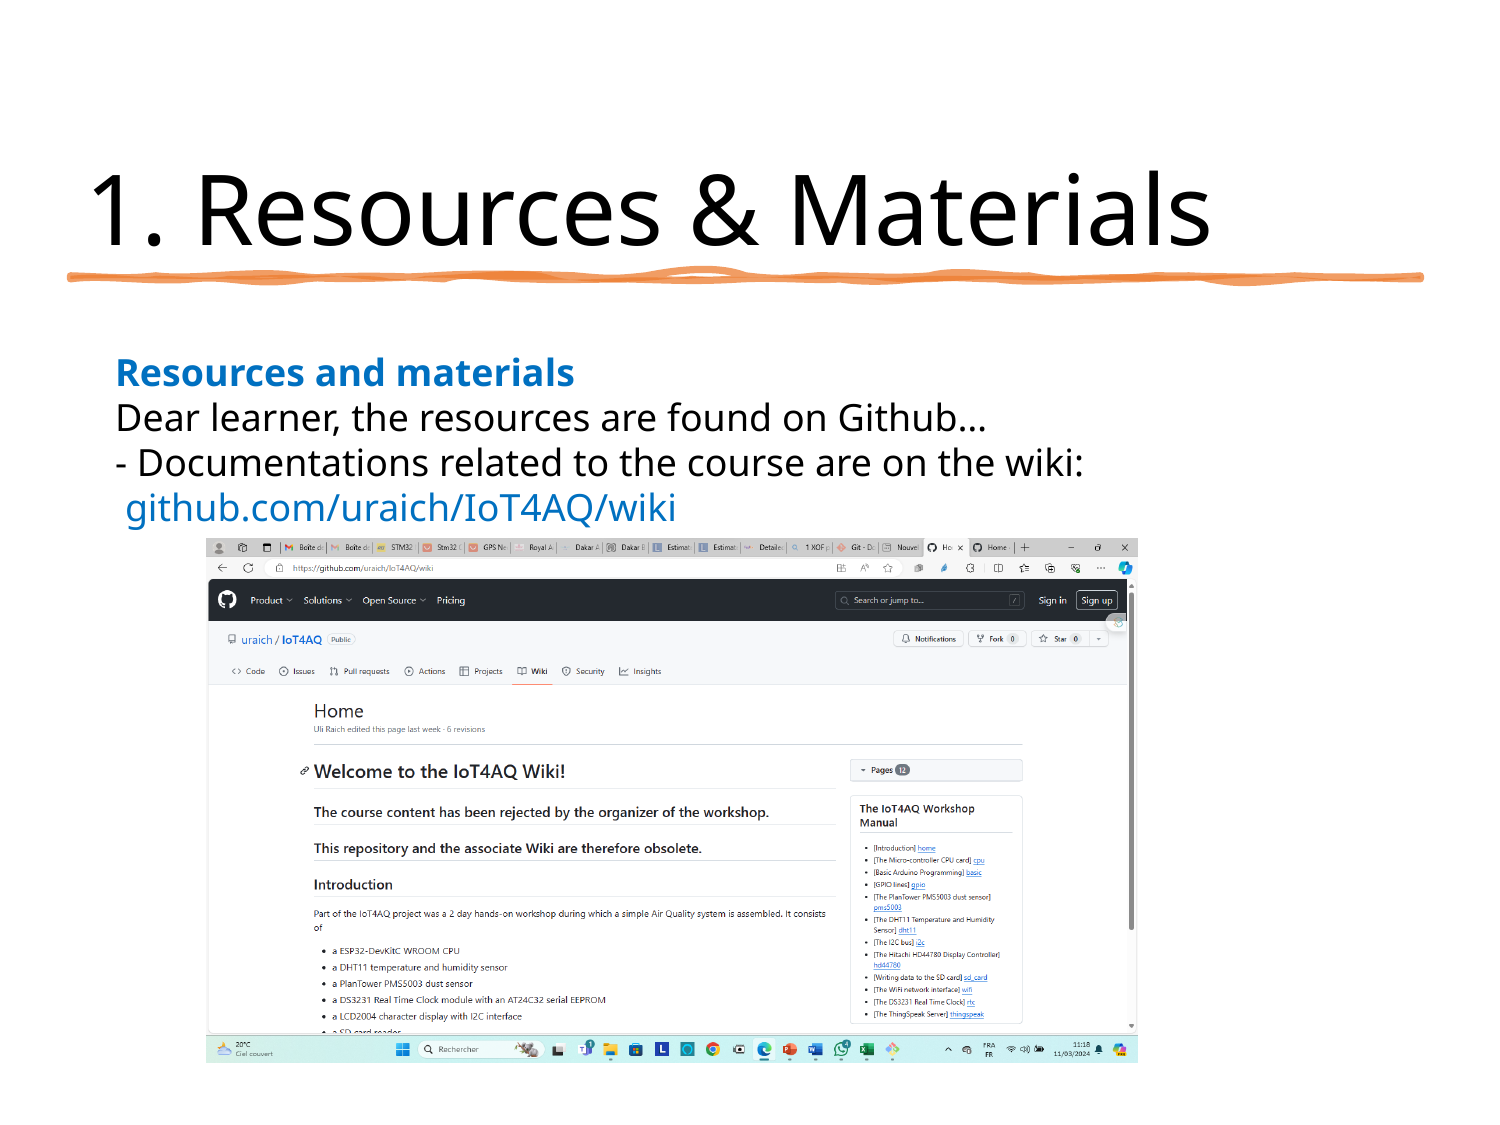

# 1. Resources & Materials
Resources and materials
Dear learner, the resources are found on Github…
- Documentations related to the course are on the wiki:
 github.com/uraich/IoT4AQ/wiki